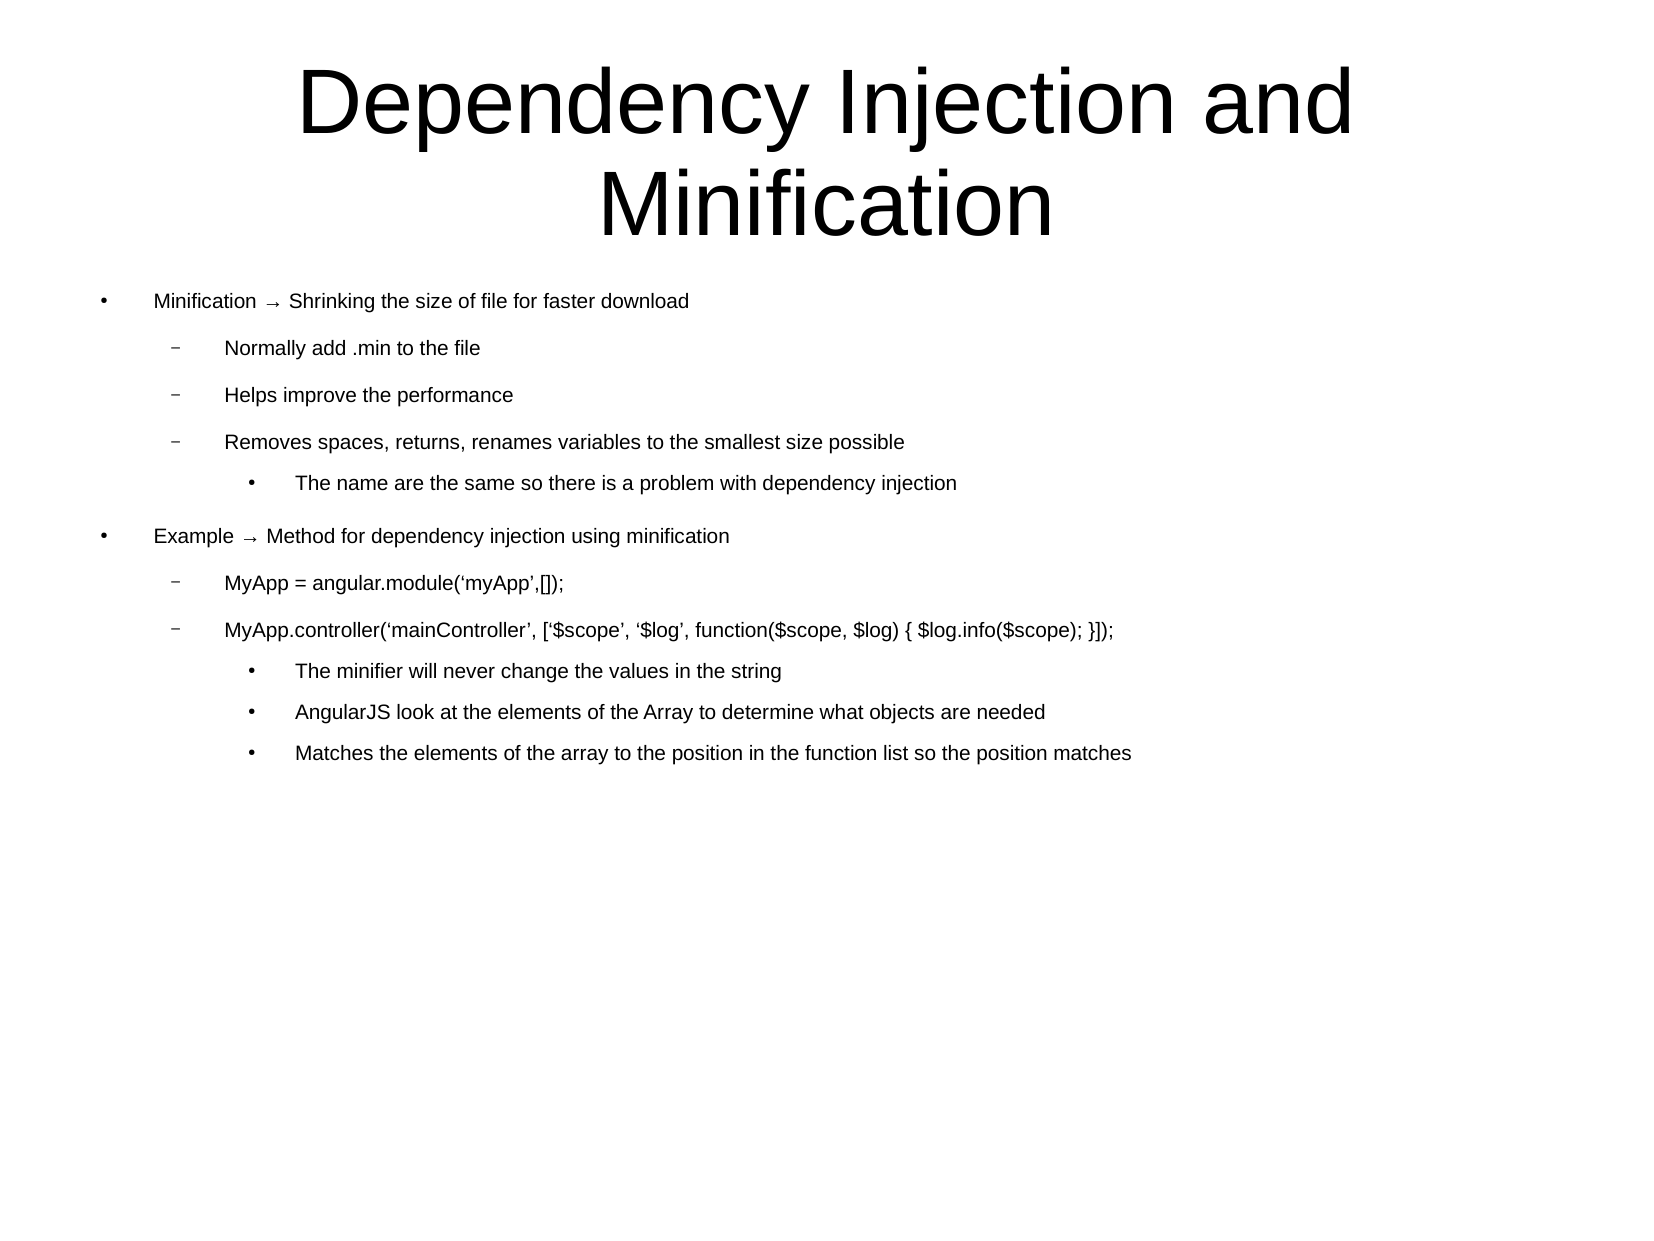

# Dependency Injection and Minification
Minification → Shrinking the size of file for faster download
Normally add .min to the file
Helps improve the performance
Removes spaces, returns, renames variables to the smallest size possible
The name are the same so there is a problem with dependency injection
Example → Method for dependency injection using minification
MyApp = angular.module(‘myApp’,[]);
MyApp.controller(‘mainController’, [‘$scope’, ‘$log’, function($scope, $log) { $log.info($scope); }]);
The minifier will never change the values in the string
AngularJS look at the elements of the Array to determine what objects are needed
Matches the elements of the array to the position in the function list so the position matches